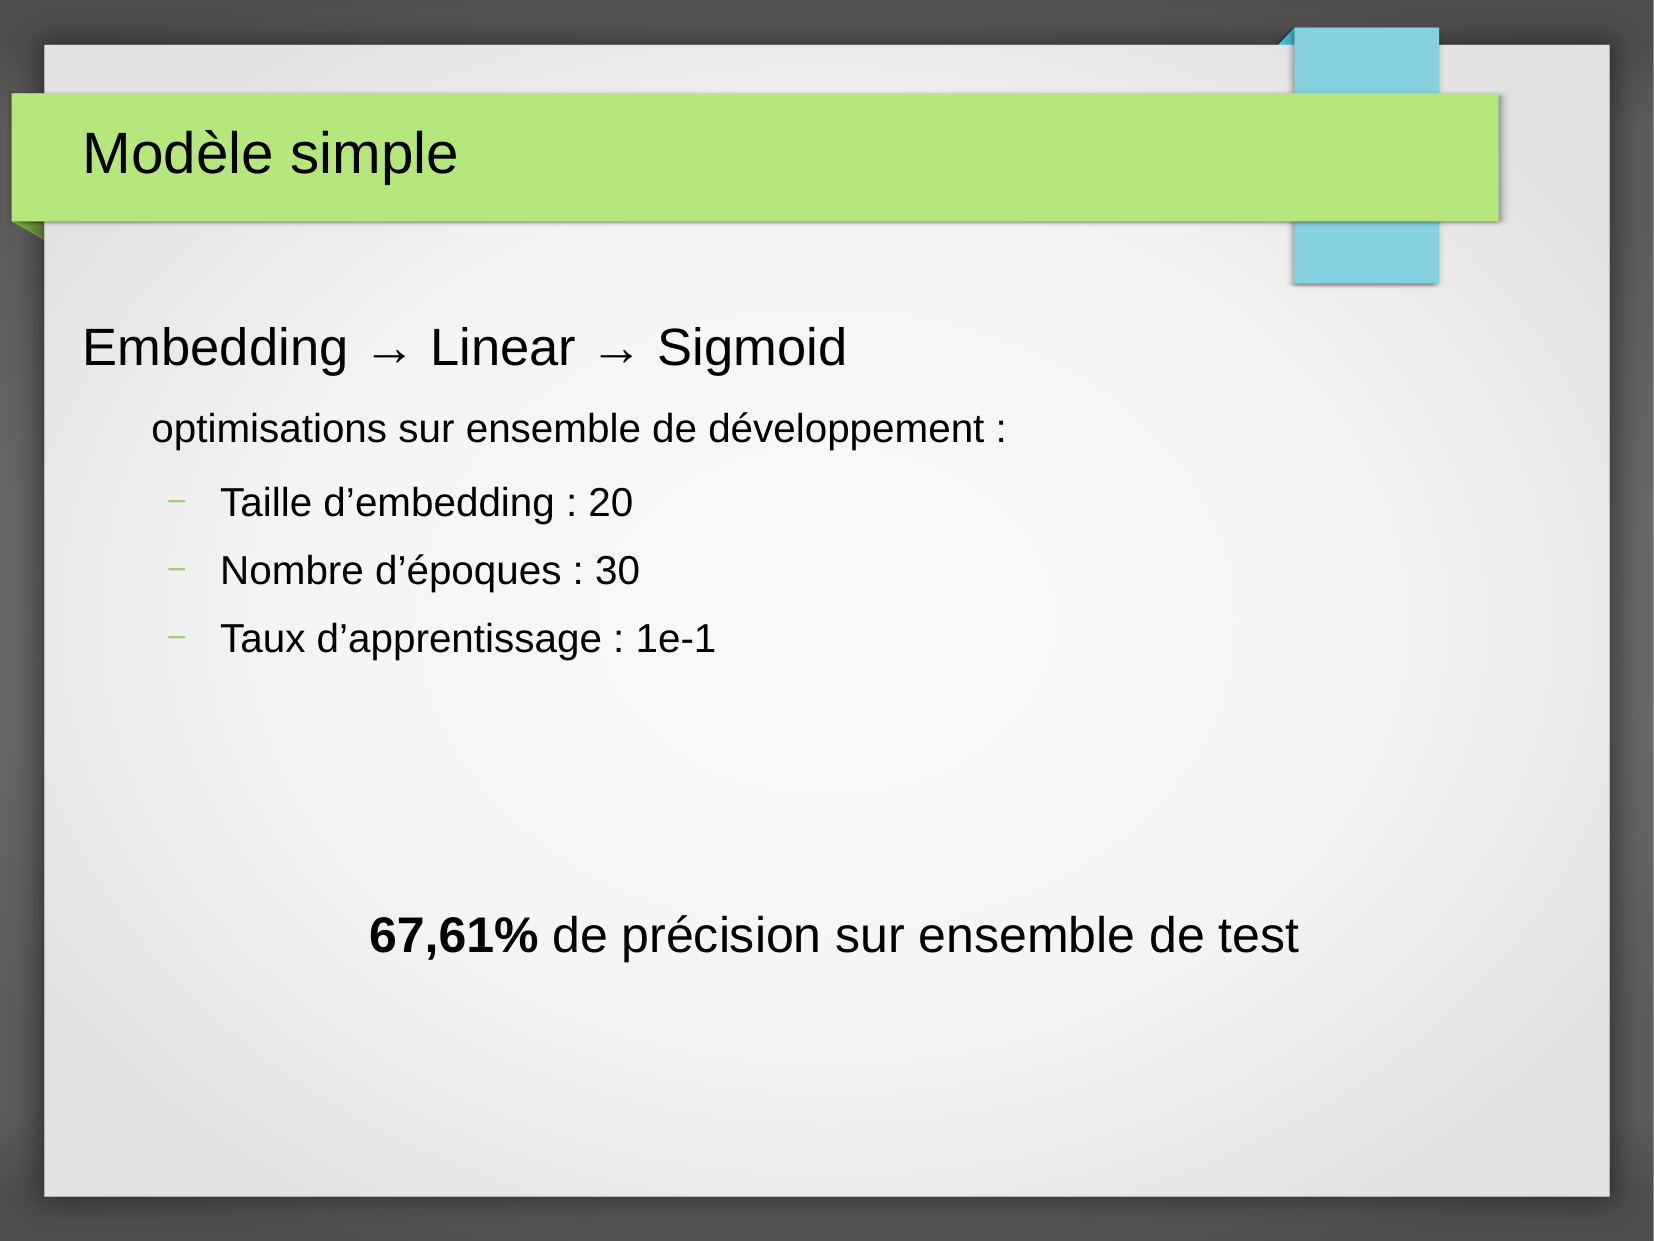

# Modèle simple
Embedding → Linear → Sigmoid
optimisations sur ensemble de développement :
Taille d’embedding : 20
Nombre d’époques : 30
Taux d’apprentissage : 1e-1
67,61% de précision sur ensemble de test